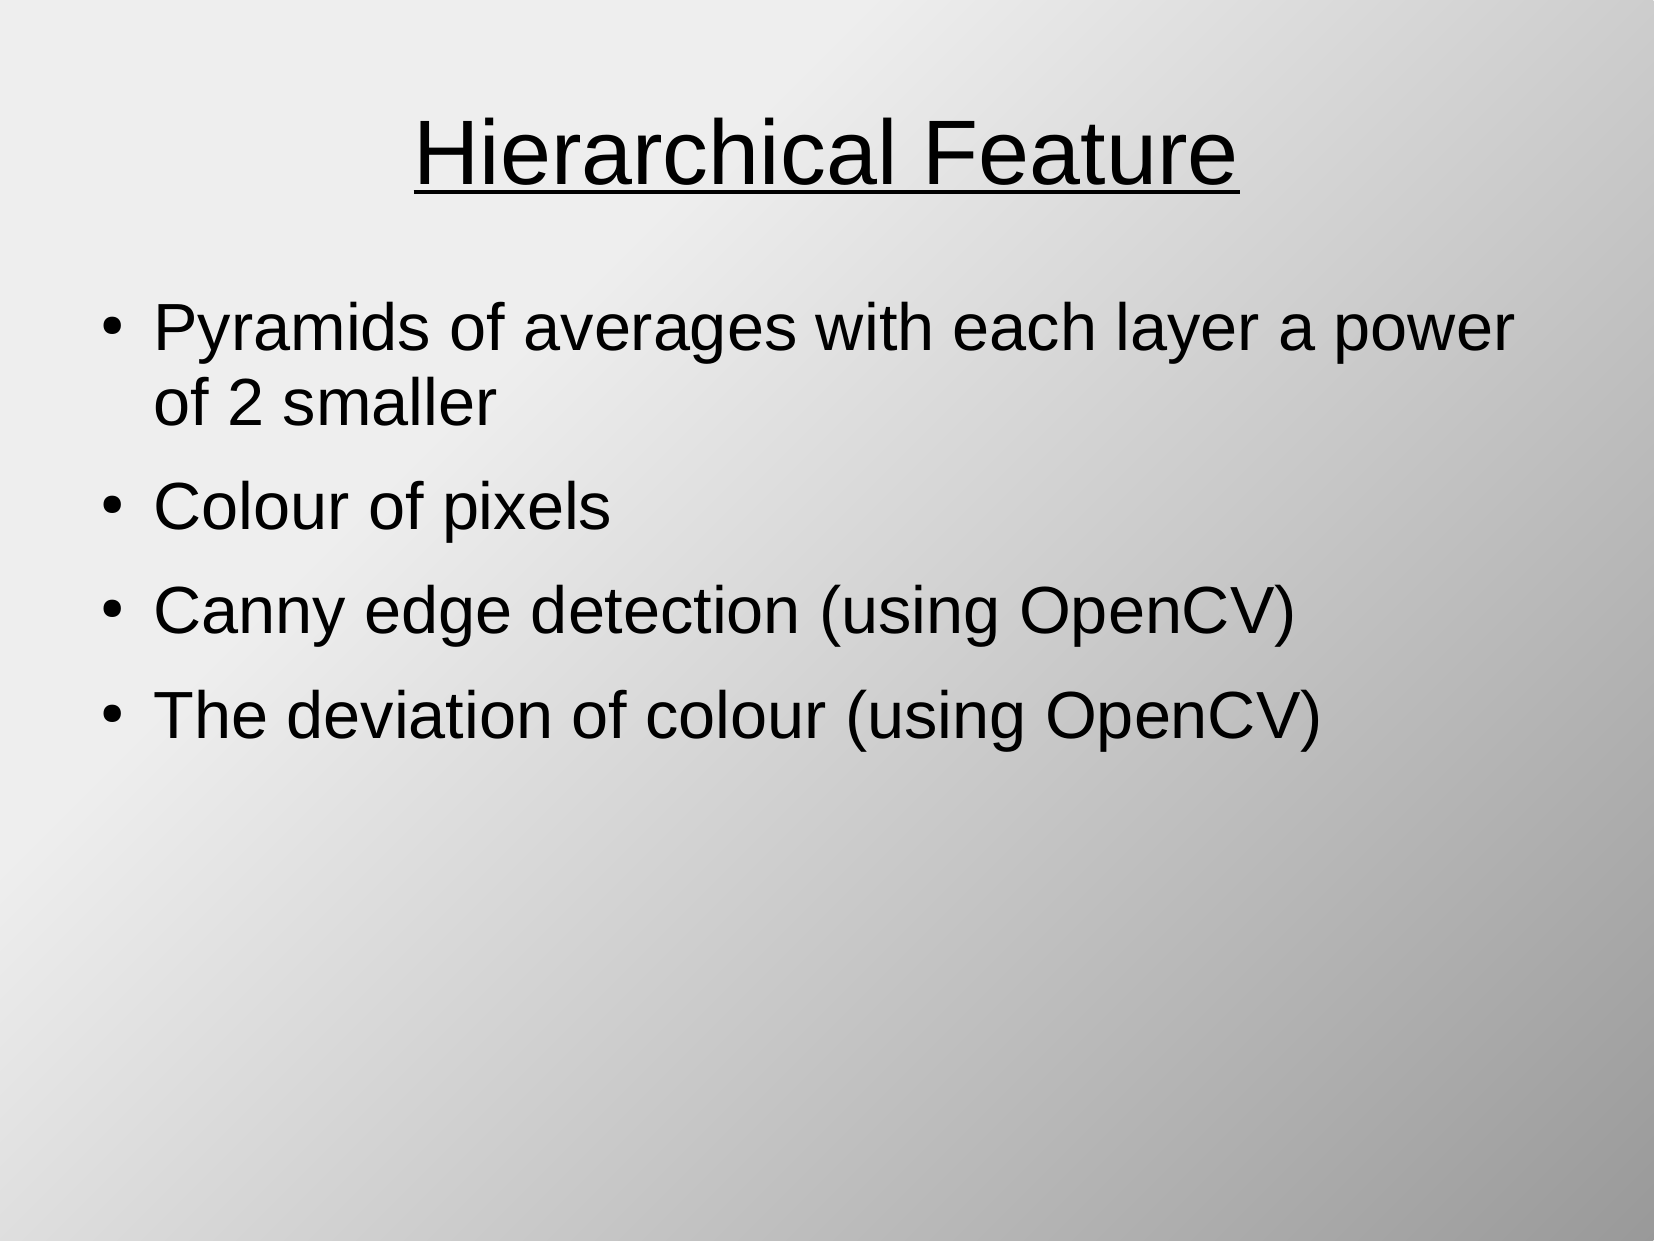

# Hierarchical Feature
Pyramids of averages with each layer a power of 2 smaller
Colour of pixels
Canny edge detection (using OpenCV)
The deviation of colour (using OpenCV)